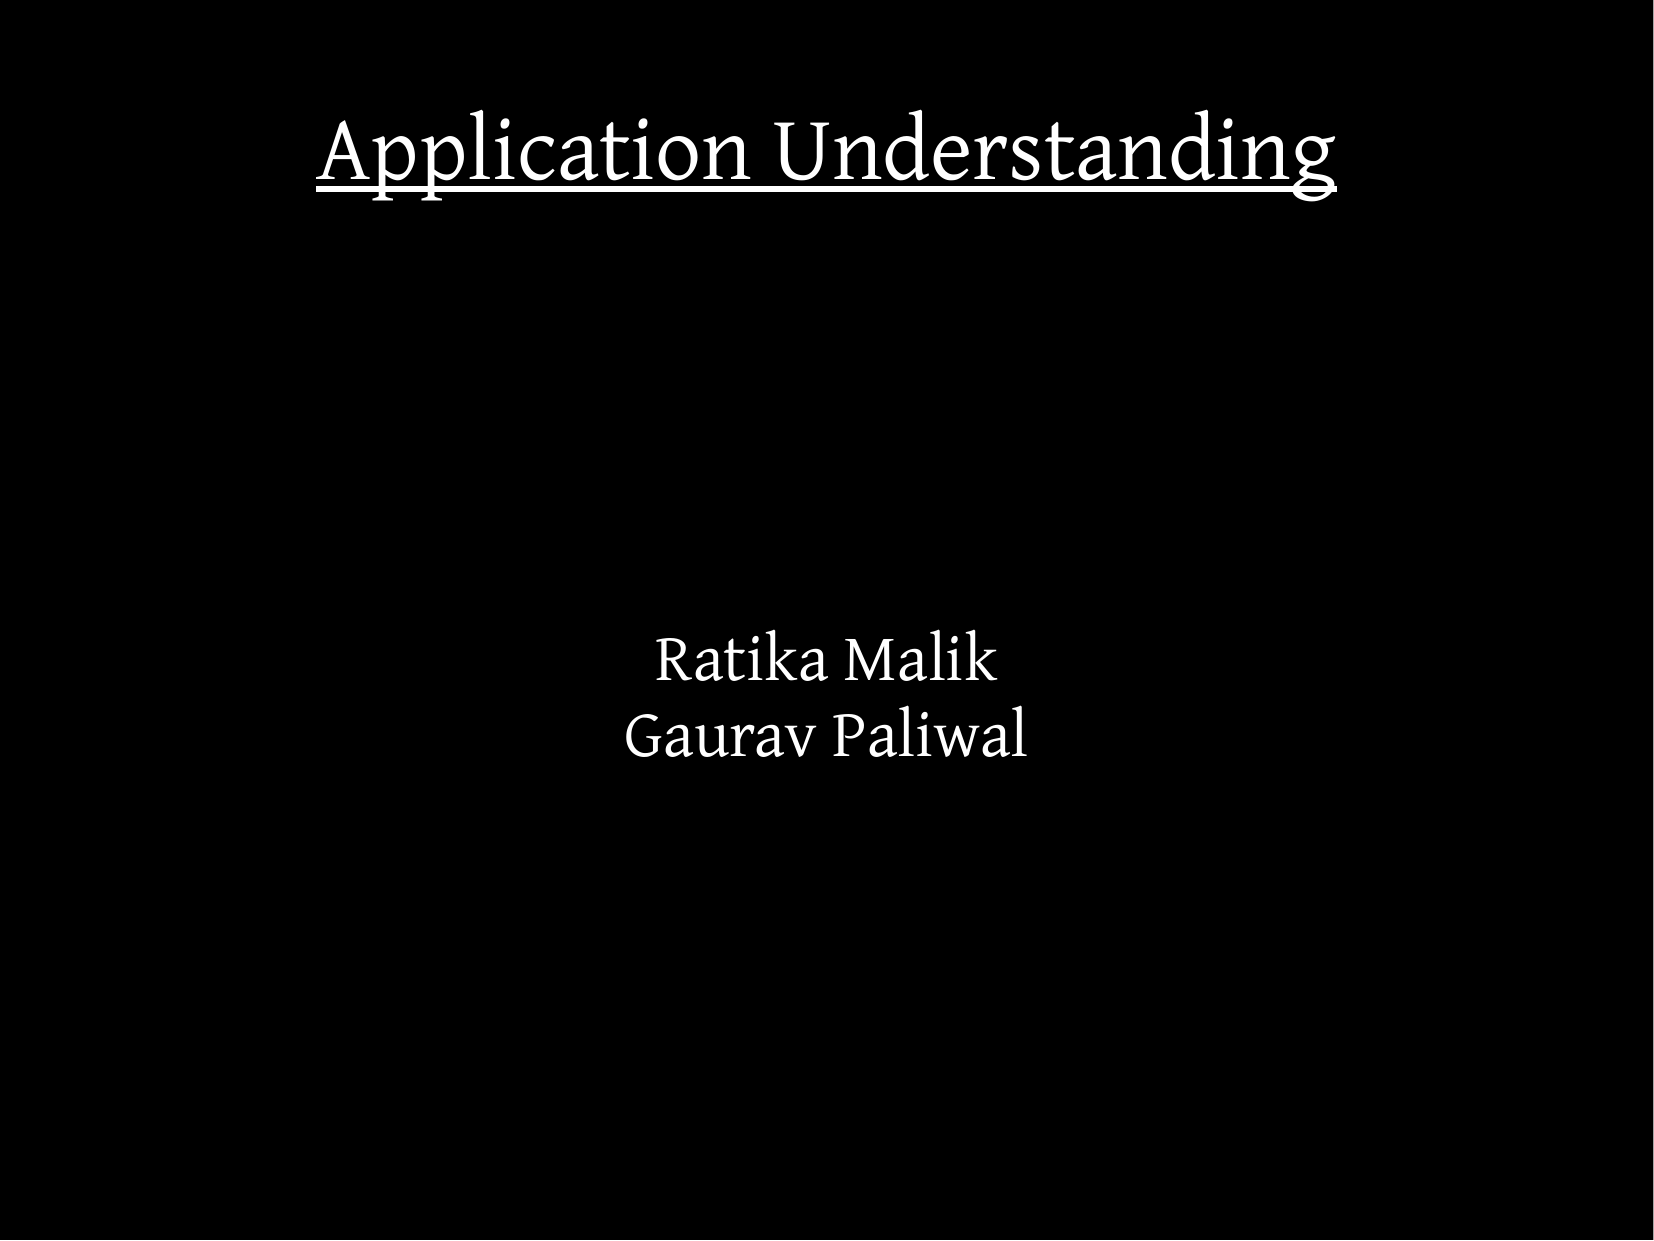

# Application Understanding
Ratika Malik
Gaurav Paliwal